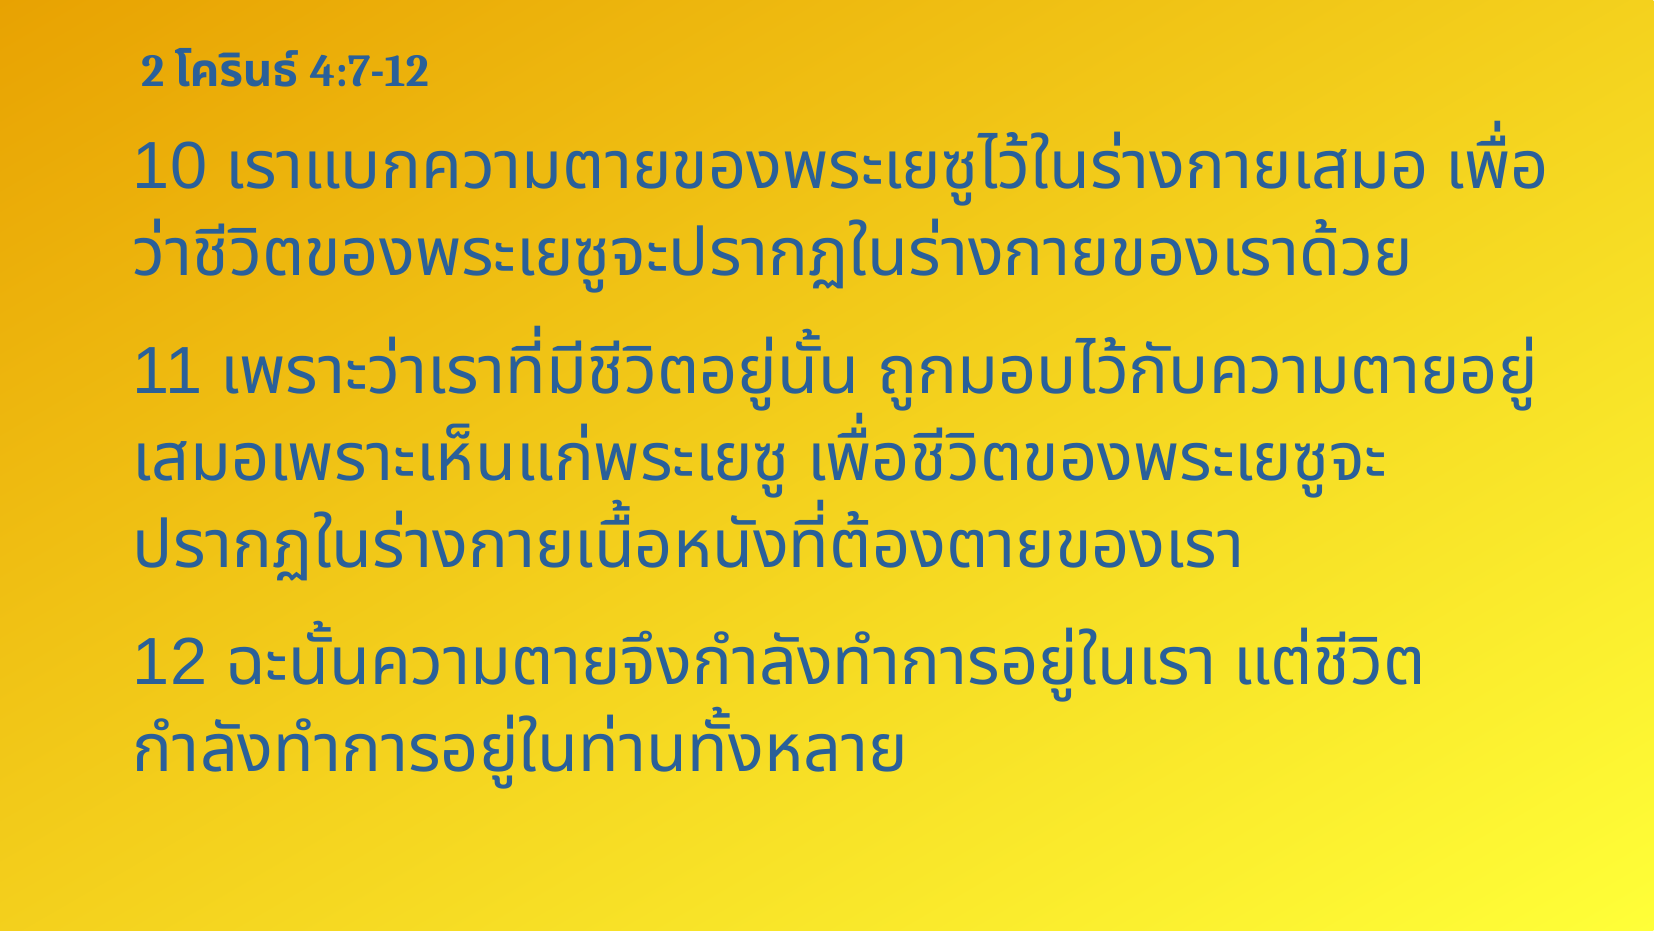

# 2 โครินธ์ 4:7-12
10 เราแบกความตายของพระเยซูไว้ในร่างกายเสมอ เพื่อว่าชีวิตของพระเยซูจะปรากฏในร่างกายของเราด้วย
11 เพราะว่าเราที่มีชีวิตอยู่นั้น ถูกมอบไว้กับความตายอยู่เสมอเพราะเห็นแก่พระเยซู เพื่อชีวิตของพระเยซูจะปรากฏในร่างกายเนื้อหนังที่ต้องตายของเรา
12 ฉะนั้นความตายจึงกำลังทำการอยู่ในเรา แต่ชีวิตกำลังทำการอยู่ในท่านทั้งหลาย